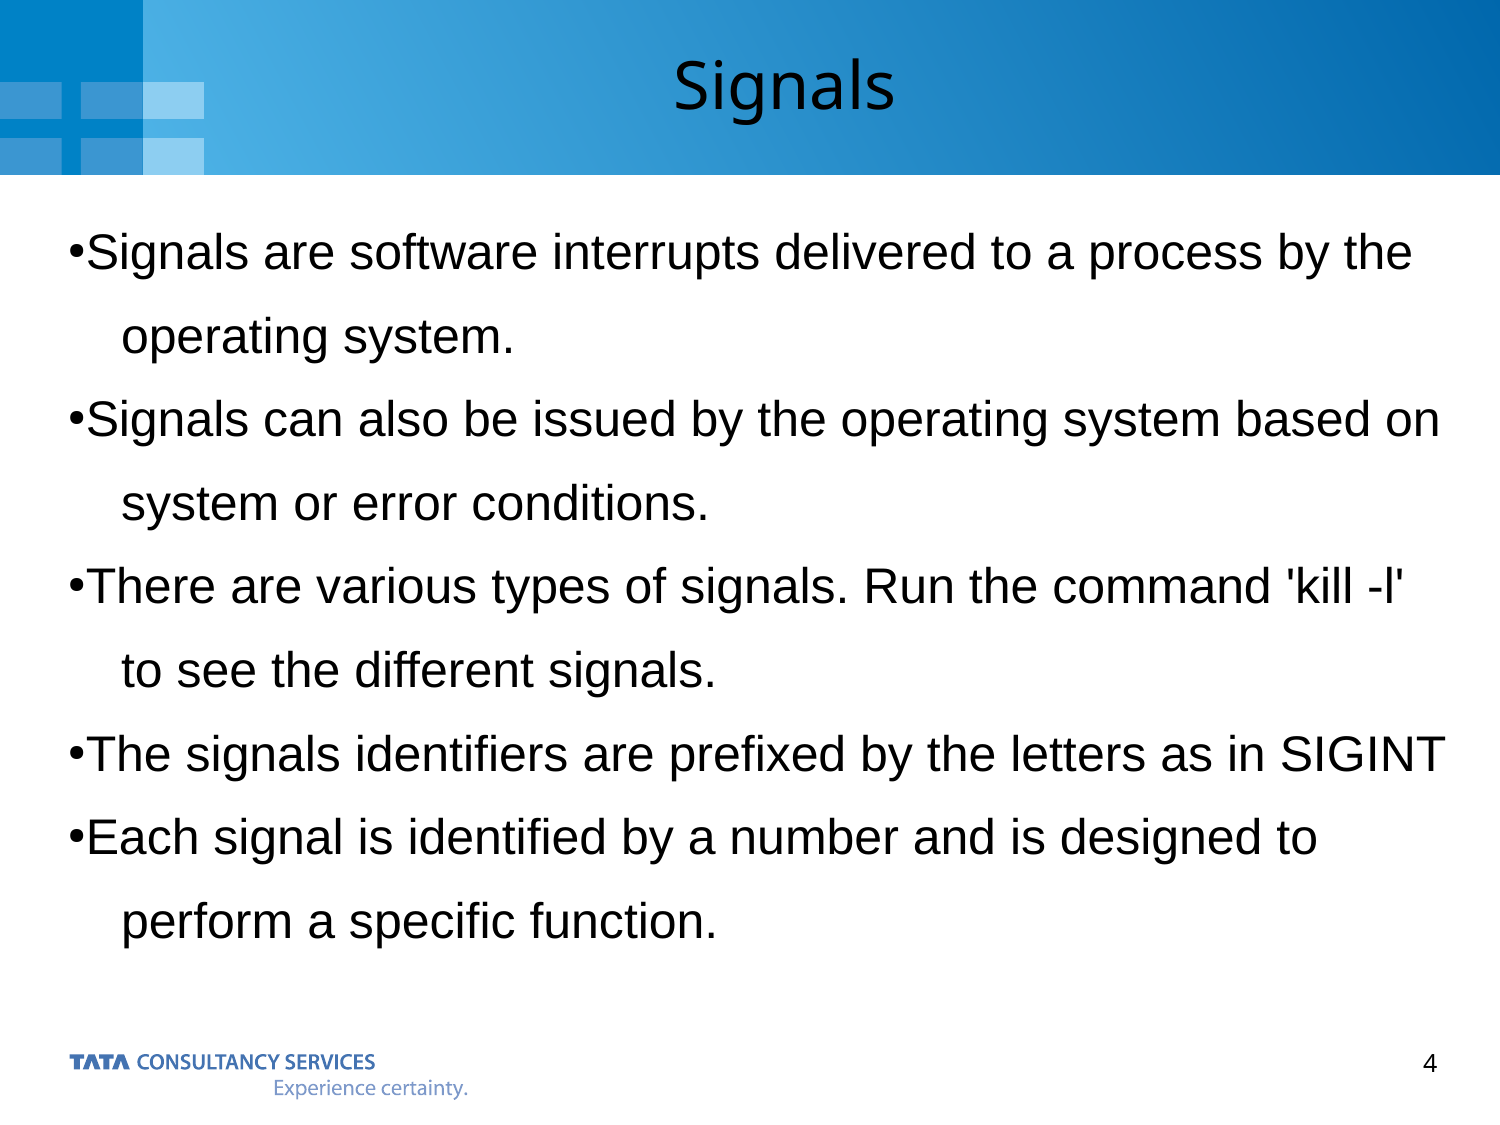

Signals
Signals are software interrupts delivered to a process by the operating system.
Signals can also be issued by the operating system based on system or error conditions.
There are various types of signals. Run the command 'kill -l' to see the different signals.
The signals identifiers are prefixed by the letters as in SIGINT
Each signal is identified by a number and is designed to perform a specific function.